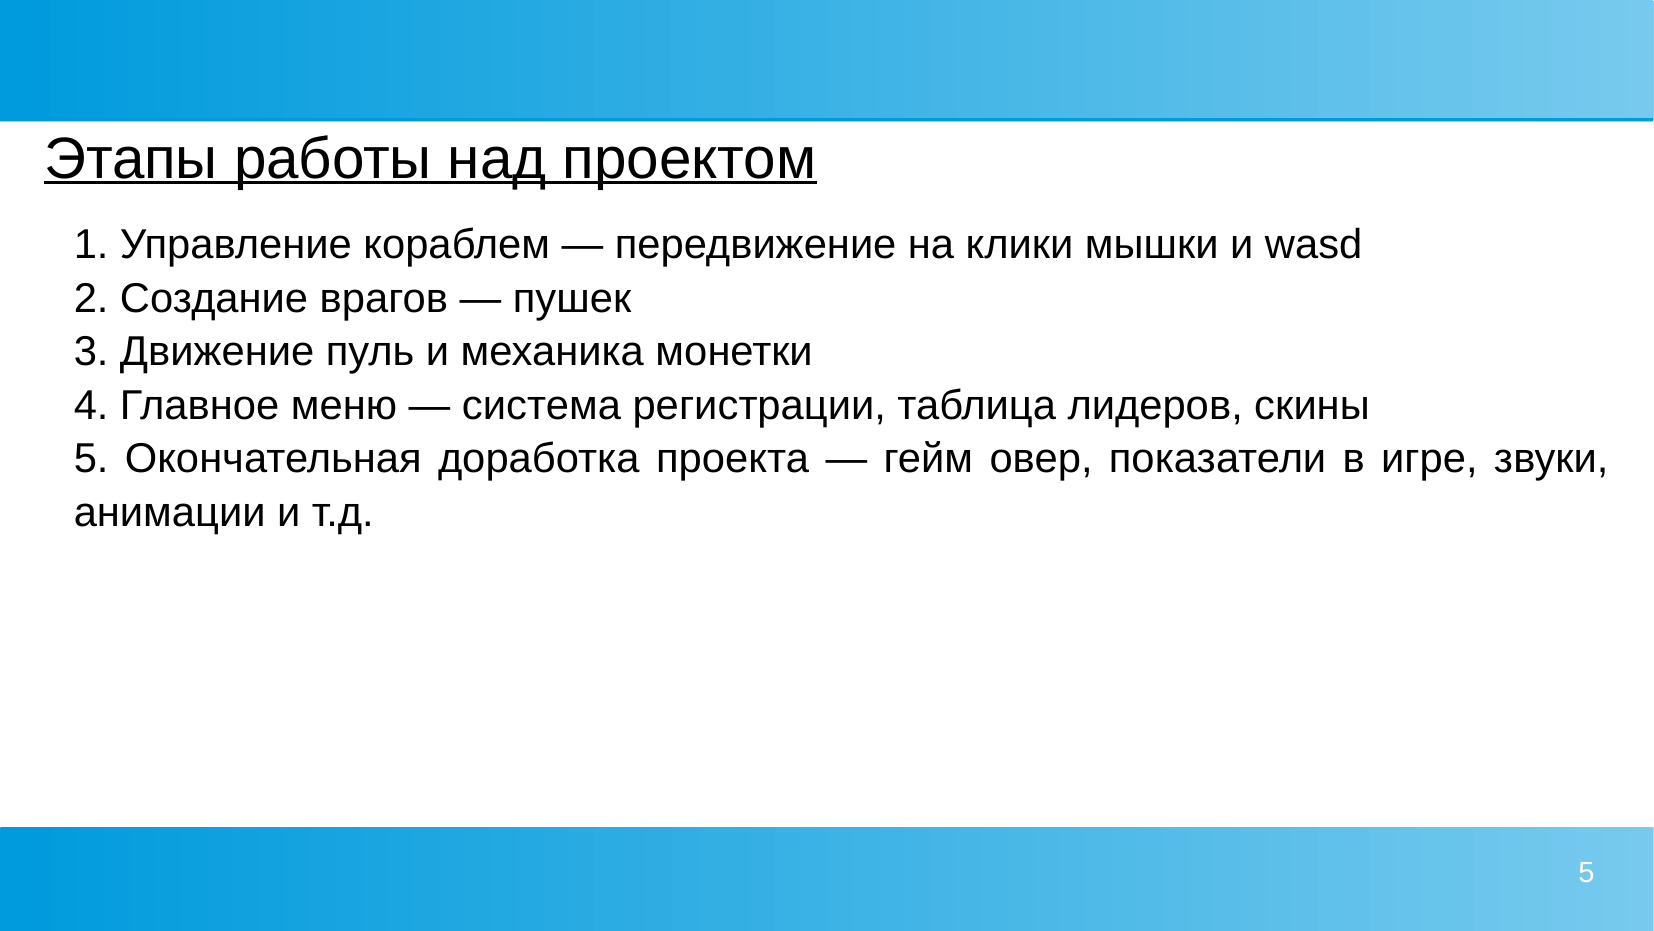

Этапы работы над проектом
1. Управление кораблем — передвижение на клики мышки и wasd
2. Создание врагов — пушек
3. Движение пуль и механика монетки
4. Главное меню — система регистрации, таблица лидеров, скины
5. Окончательная доработка проекта — гейм овер, показатели в игре, звуки, анимации и т.д.
5